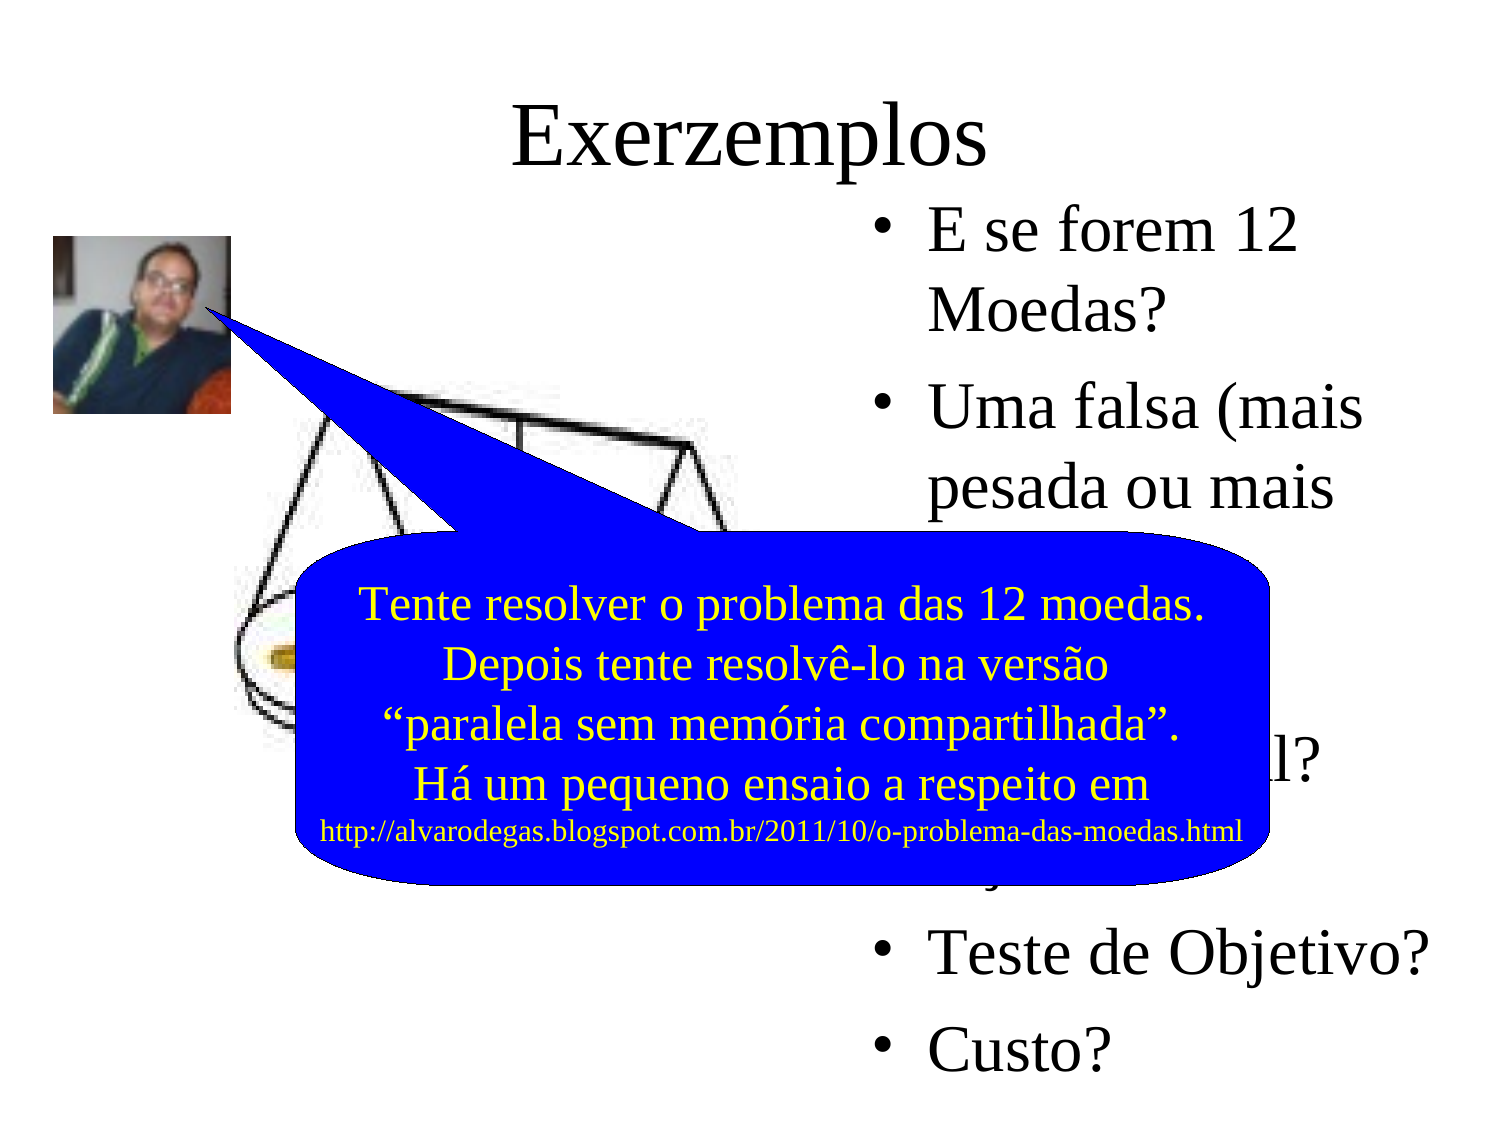

# Exerzemplos
E se forem 12 Moedas?
Uma falsa (mais pesada ou mais leve)
3 pesagens
Estado inicial?
Ações?
Teste de Objetivo?
Custo?
Tente resolver o problema das 12 moedas.
Depois tente resolvê-lo na versão
“paralela sem memória compartilhada”.
Há um pequeno ensaio a respeito em
http://alvarodegas.blogspot.com.br/2011/10/o-problema-das-moedas.html